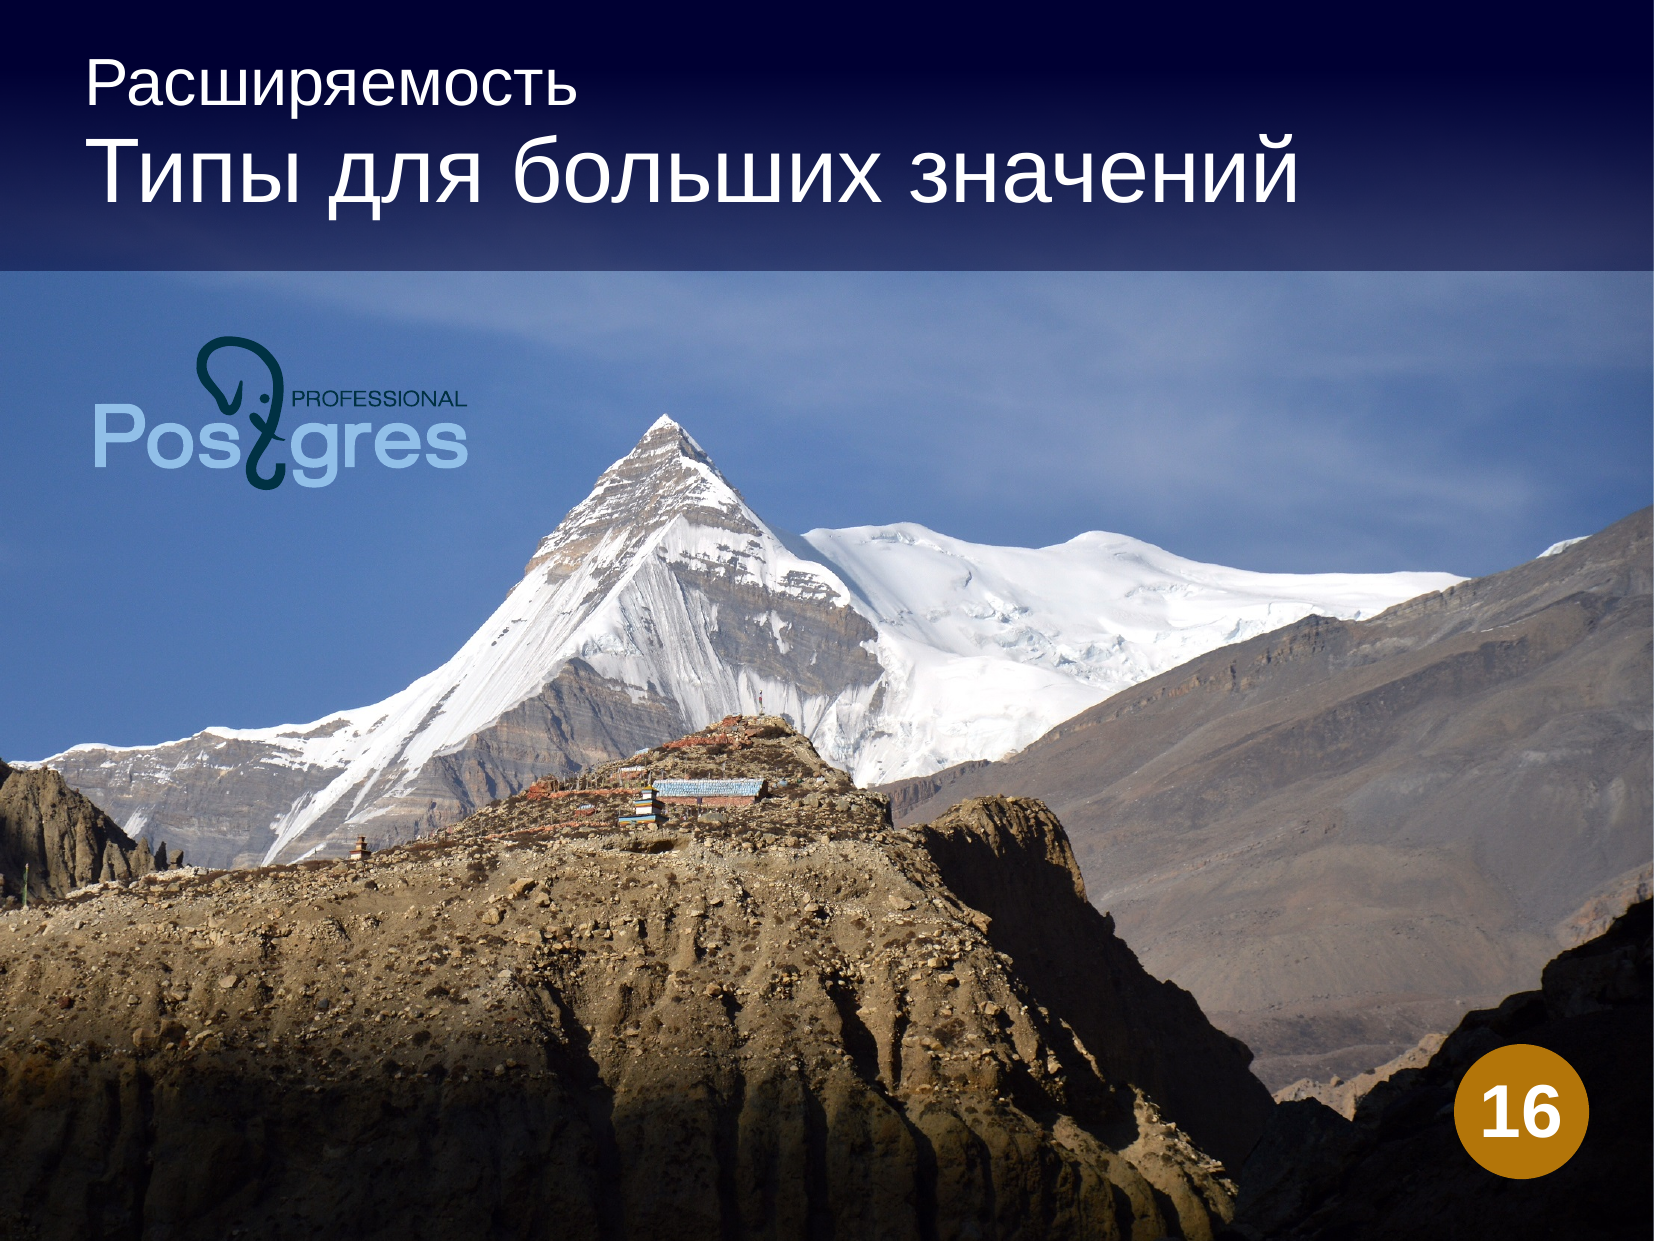

# Расширяемость Типы для больших значений
16